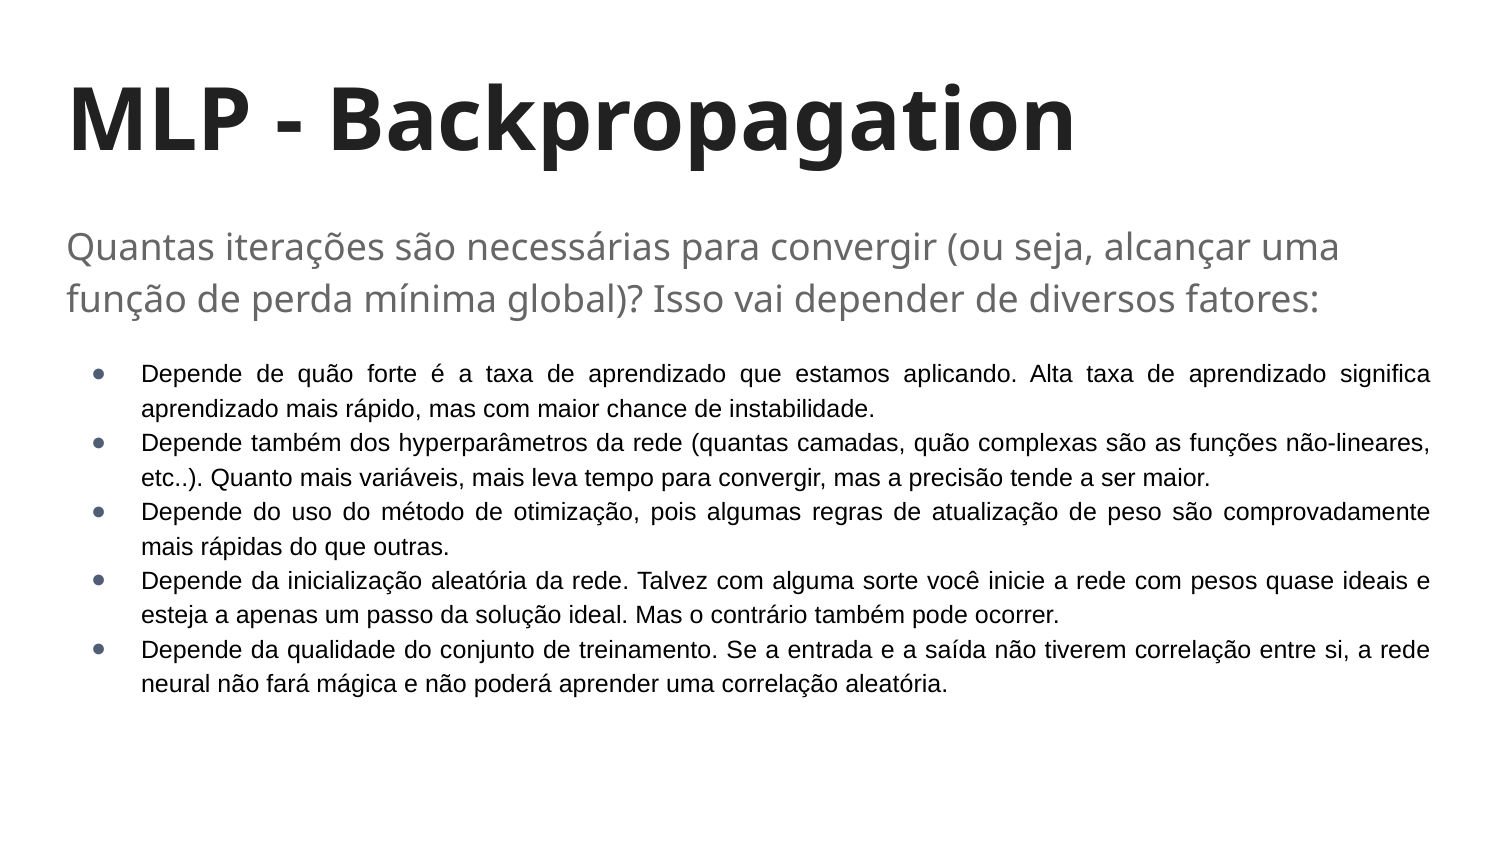

# MLP - Backpropagation
Quantas iterações são necessárias para convergir (ou seja, alcançar uma função de perda mínima global)? Isso vai depender de diversos fatores:
Depende de quão forte é a taxa de aprendizado que estamos aplicando. Alta taxa de aprendizado significa aprendizado mais rápido, mas com maior chance de instabilidade.
Depende também dos hyperparâmetros da rede (quantas camadas, quão complexas são as funções não-lineares, etc..). Quanto mais variáveis, mais leva tempo para convergir, mas a precisão tende a ser maior.
Depende do uso do método de otimização, pois algumas regras de atualização de peso são comprovadamente mais rápidas do que outras.
Depende da inicialização aleatória da rede. Talvez com alguma sorte você inicie a rede com pesos quase ideais e esteja a apenas um passo da solução ideal. Mas o contrário também pode ocorrer.
Depende da qualidade do conjunto de treinamento. Se a entrada e a saída não tiverem correlação entre si, a rede neural não fará mágica e não poderá aprender uma correlação aleatória.